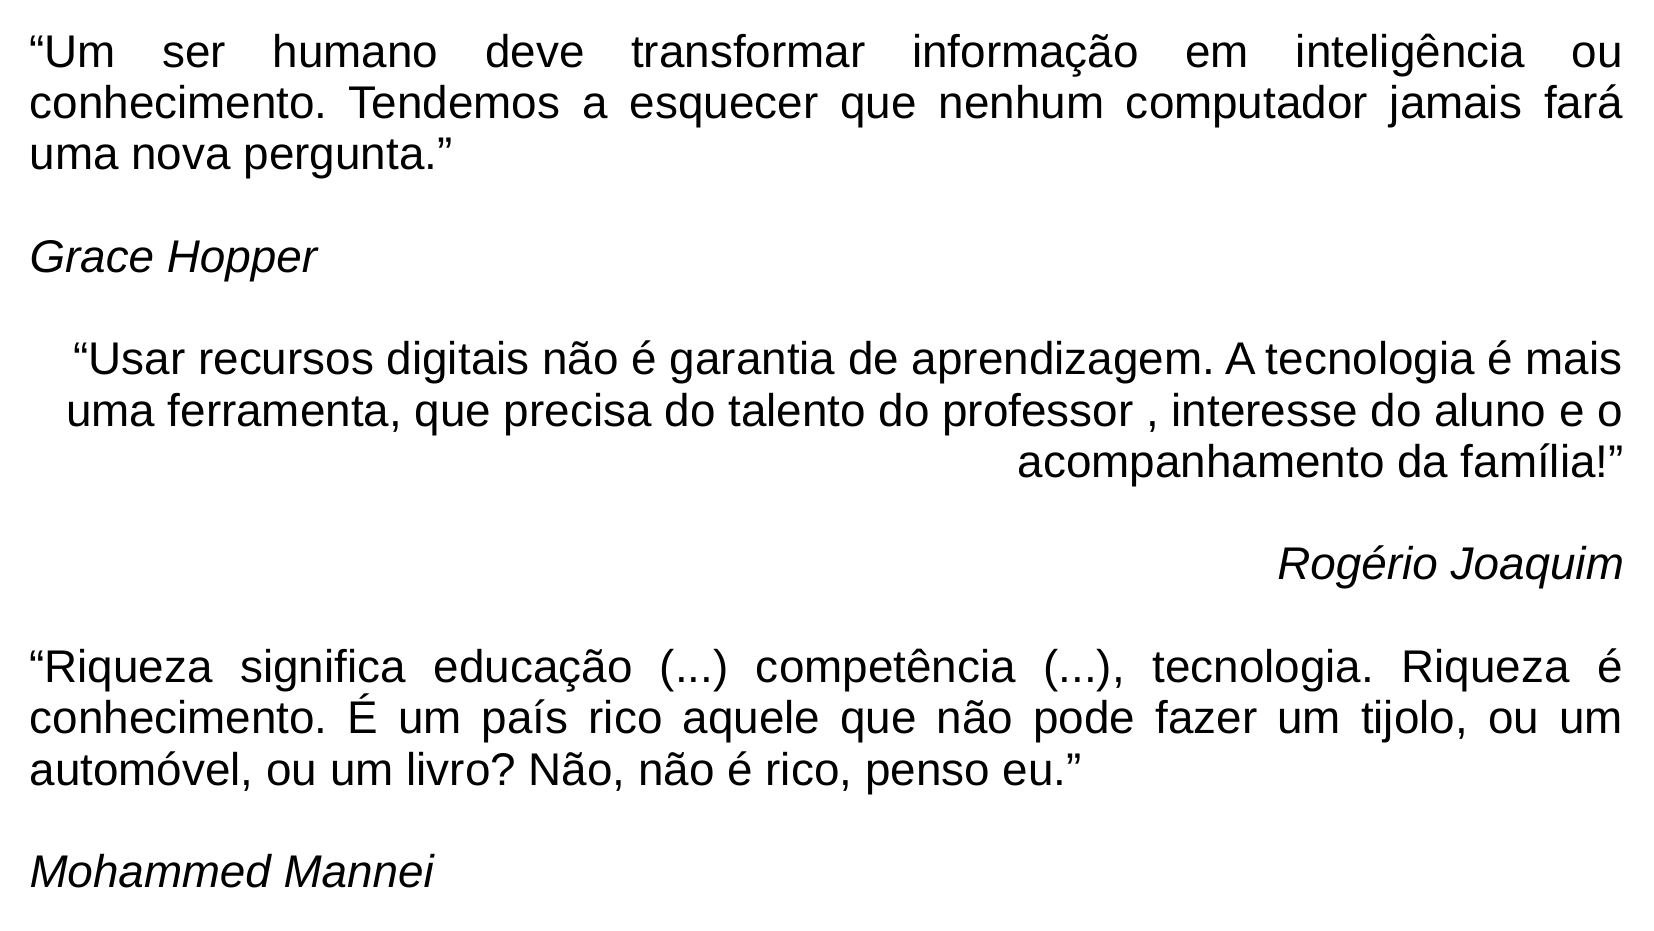

# “Um ser humano deve transformar informação em inteligência ou conhecimento. Tendemos a esquecer que nenhum computador jamais fará uma nova pergunta.”
Grace Hopper
“Usar recursos digitais não é garantia de aprendizagem. A tecnologia é mais uma ferramenta, que precisa do talento do professor , interesse do aluno e o acompanhamento da família!”
Rogério Joaquim
“Riqueza significa educação (...) competência (...), tecnologia. Riqueza é conhecimento. É um país rico aquele que não pode fazer um tijolo, ou um automóvel, ou um livro? Não, não é rico, penso eu.”
Mohammed Mannei